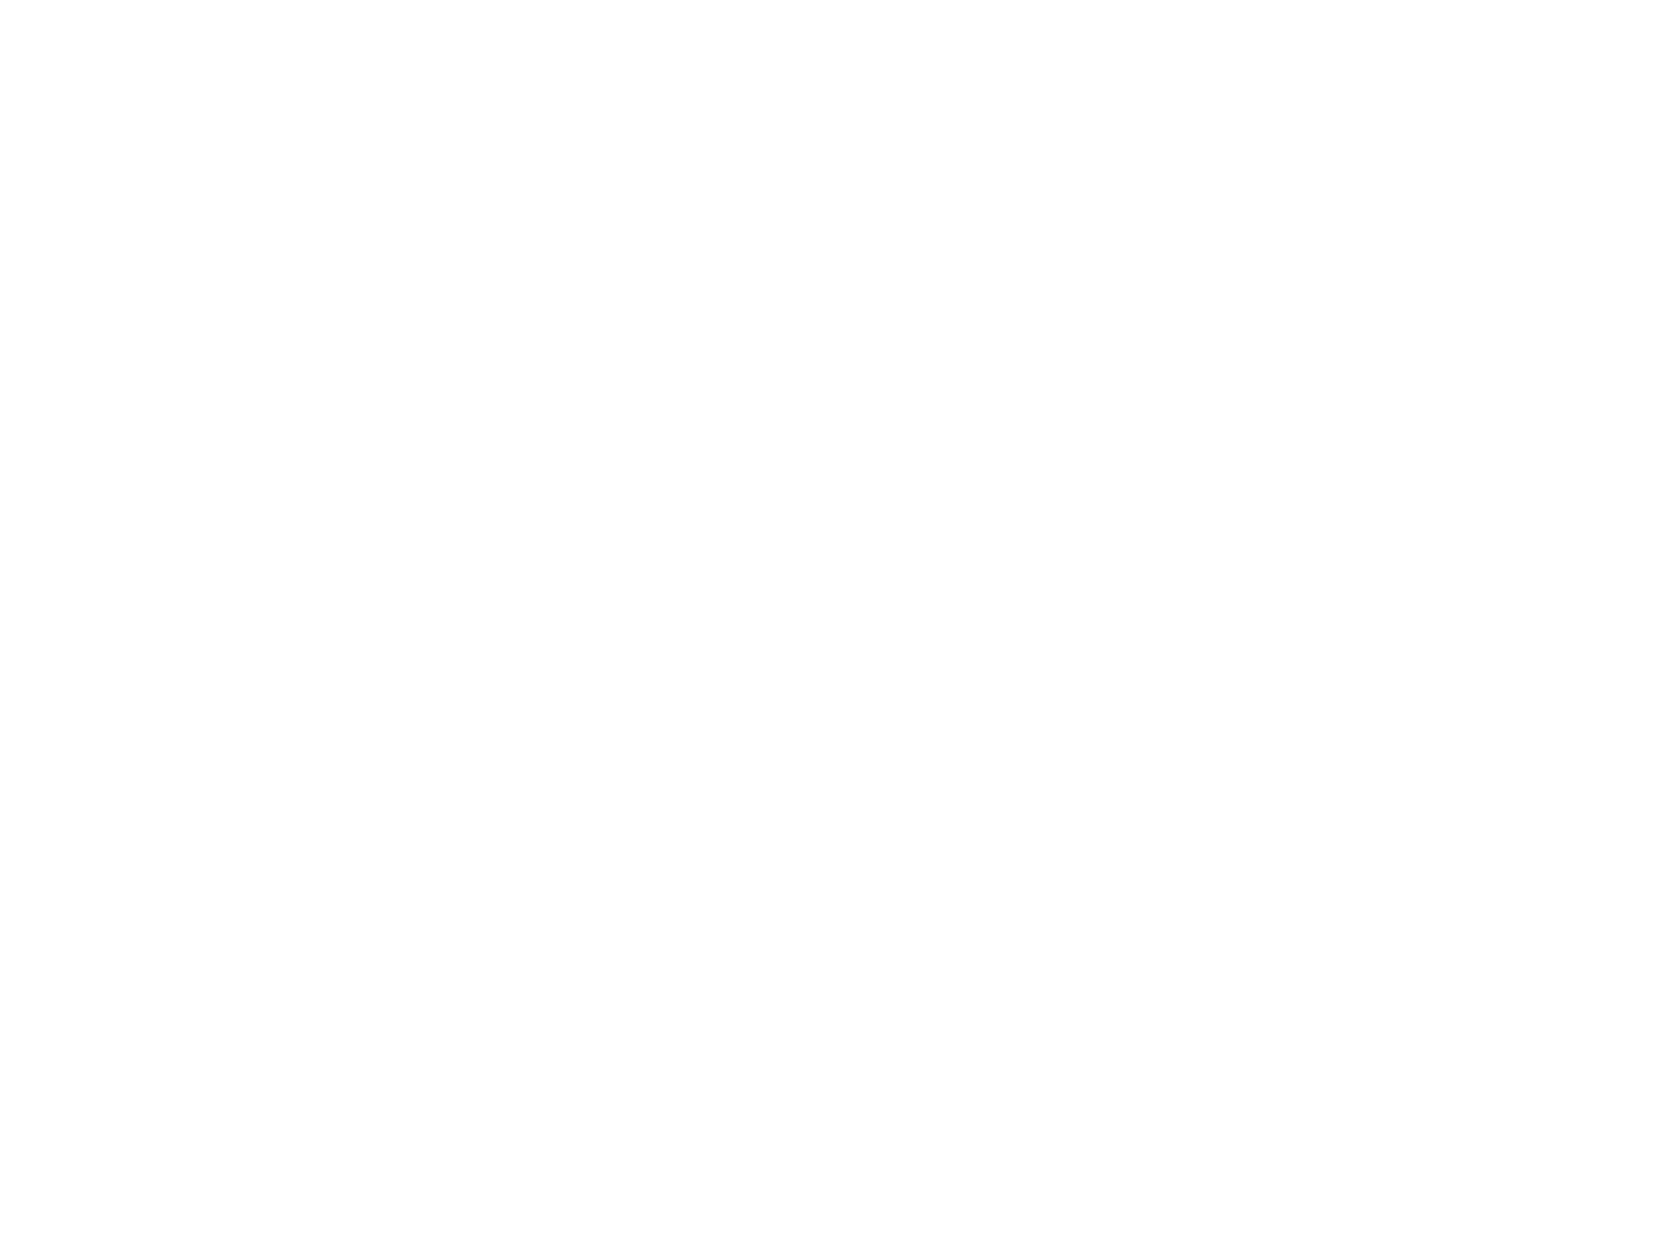

[ 2016.04.01 ]
[ 2013.10.25 ]
[ 2014.12.25 ]
[ 2015.03.30 ]
[ 2015.11.30 ]
[ 2021.08.05 ]
[ 2017.08.18 ]
[ 2017.12.22 ]
[ 2017.12.22 ]
[ 2018.03.16 ]